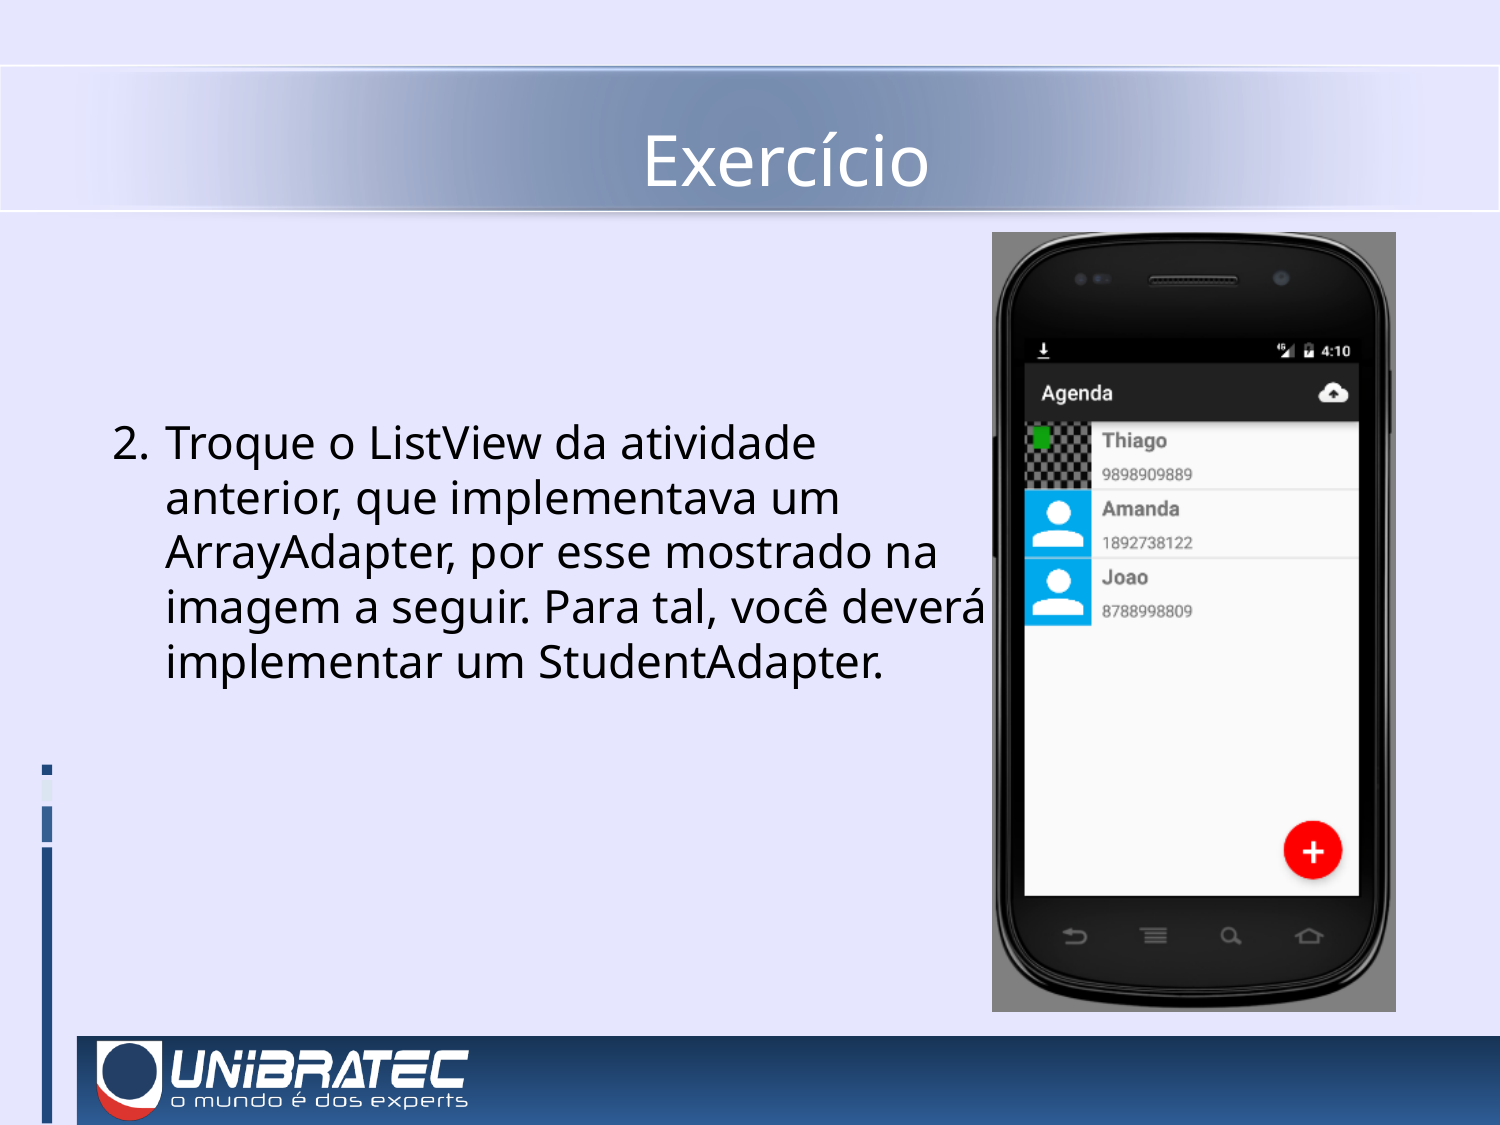

# Exercício
Troque o ListView da atividade anterior, que implementava um ArrayAdapter, por esse mostrado na imagem a seguir. Para tal, você deverá implementar um StudentAdapter.